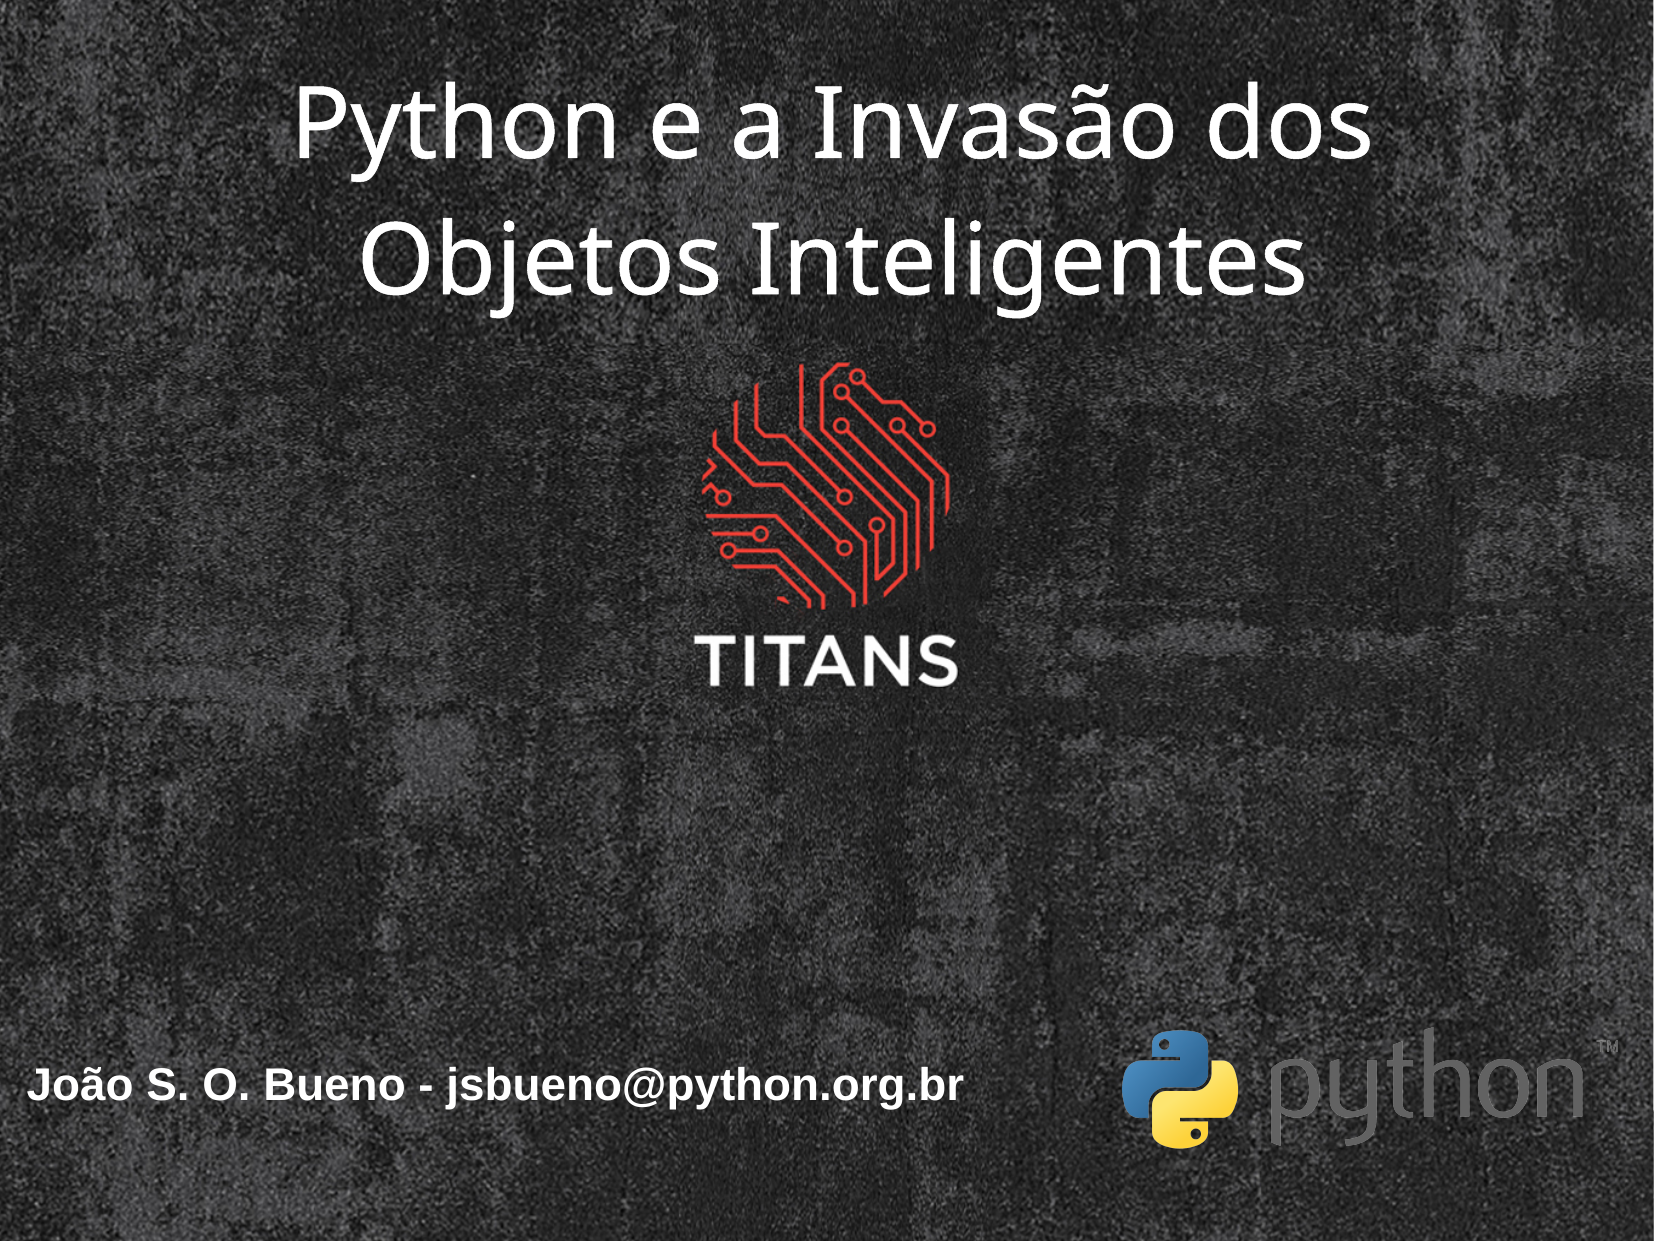

# Python e a Invasão dos Objetos Inteligentes
João S. O. Bueno - jsbueno@python.org.br